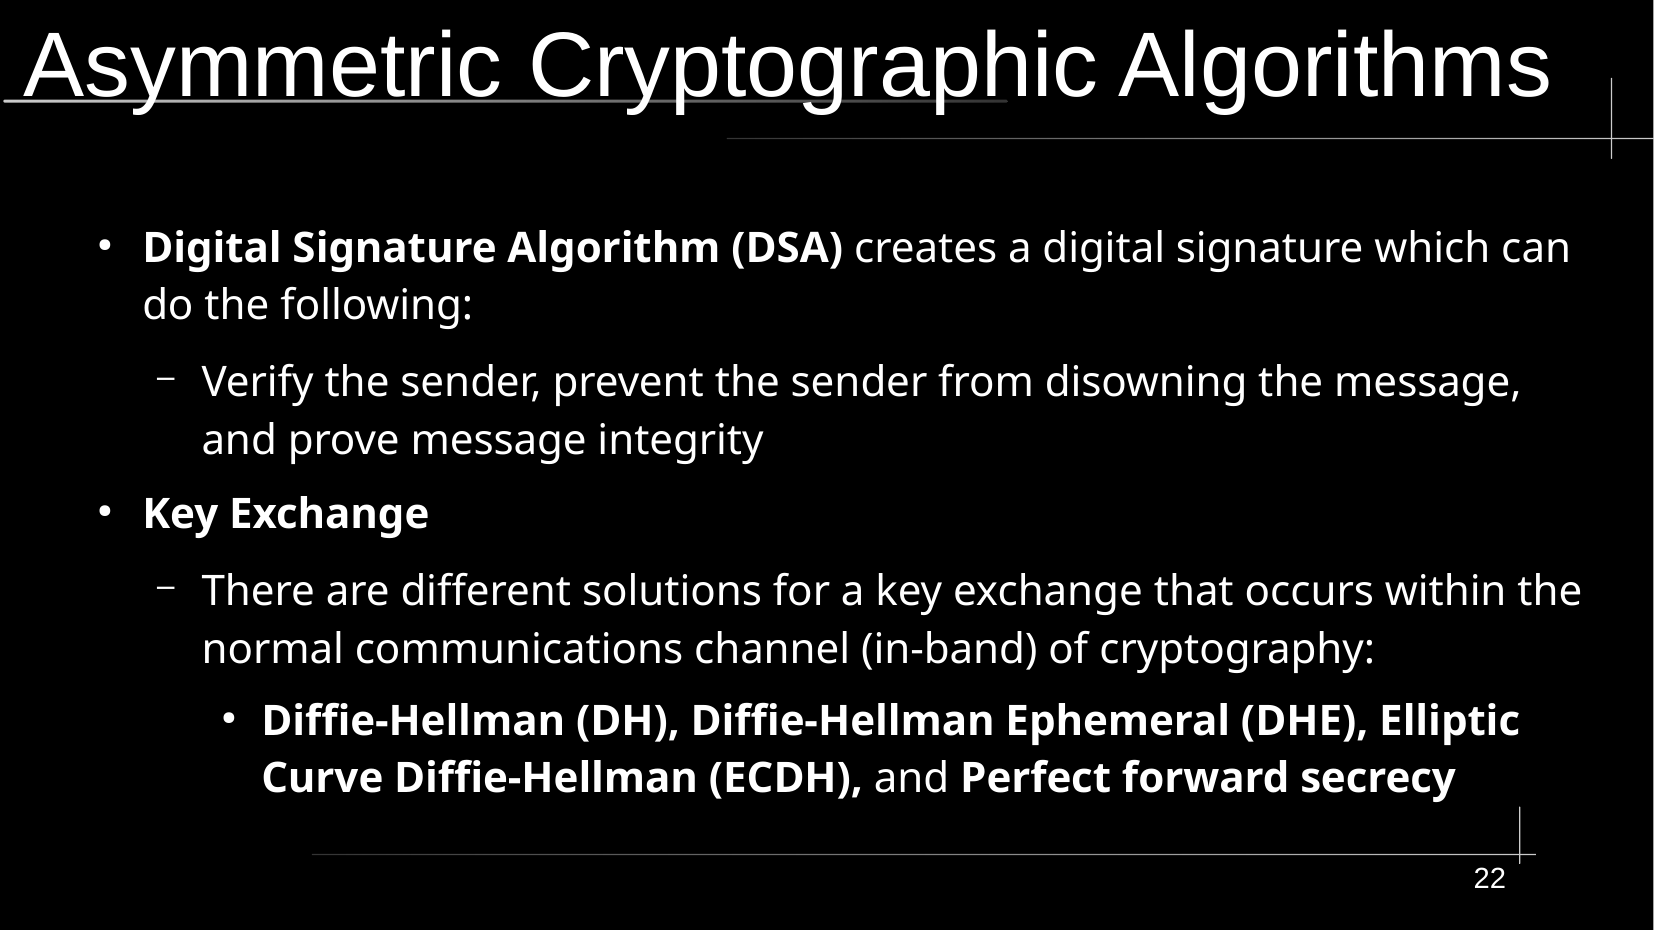

# Asymmetric Cryptographic Algorithms
Digital Signature Algorithm (DSA) creates a digital signature which can do the following:
Verify the sender, prevent the sender from disowning the message, and prove message integrity
Key Exchange
There are different solutions for a key exchange that occurs within the normal communications channel (in-band) of cryptography:
Diffie-Hellman (DH), Diffie-Hellman Ephemeral (DHE), Elliptic Curve Diffie-Hellman (ECDH), and Perfect forward secrecy
22